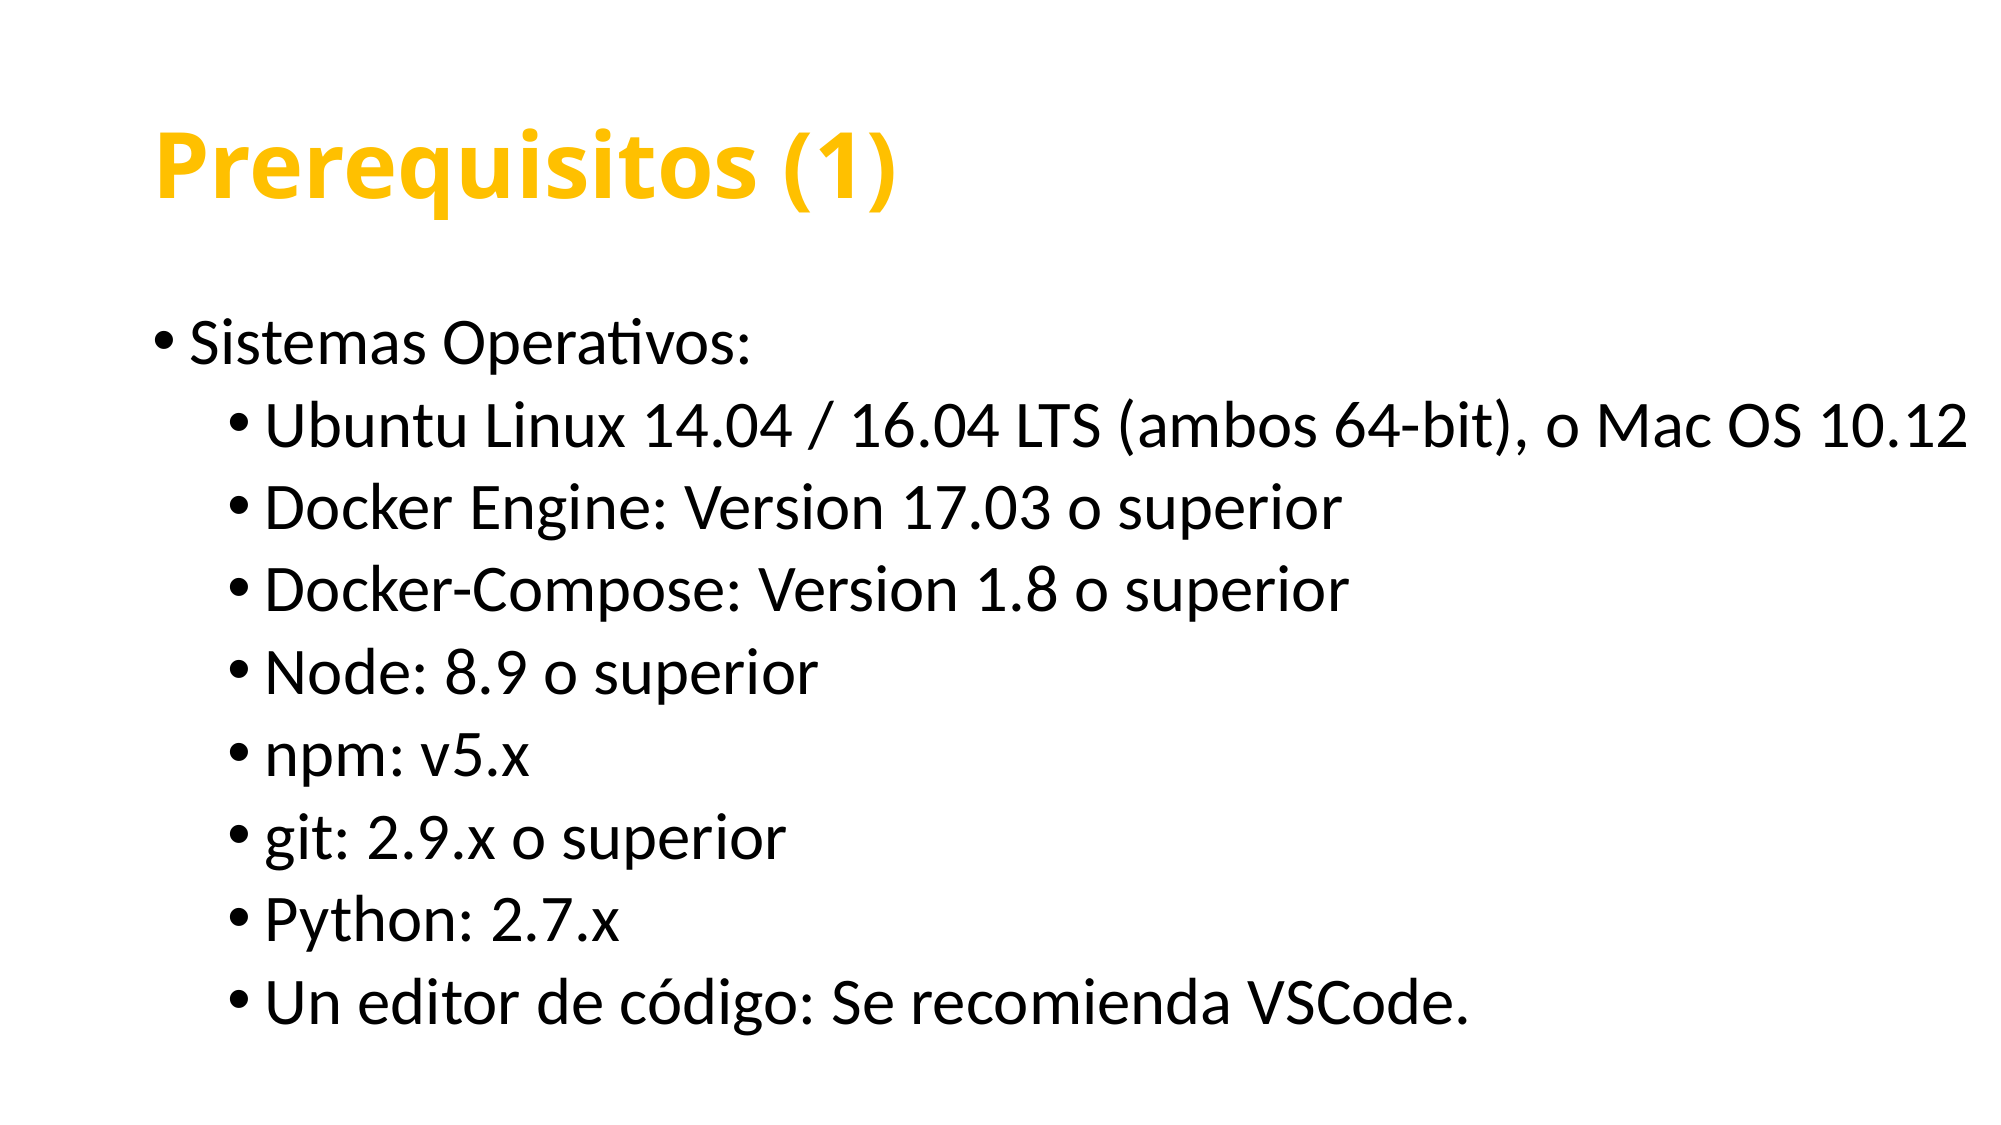

# Prerequisitos (1)
Sistemas Operativos:
Ubuntu Linux 14.04 / 16.04 LTS (ambos 64-bit), o Mac OS 10.12
Docker Engine: Version 17.03 o superior
Docker-Compose: Version 1.8 o superior
Node: 8.9 o superior
npm: v5.x
git: 2.9.x o superior
Python: 2.7.x
Un editor de código: Se recomienda VSCode.